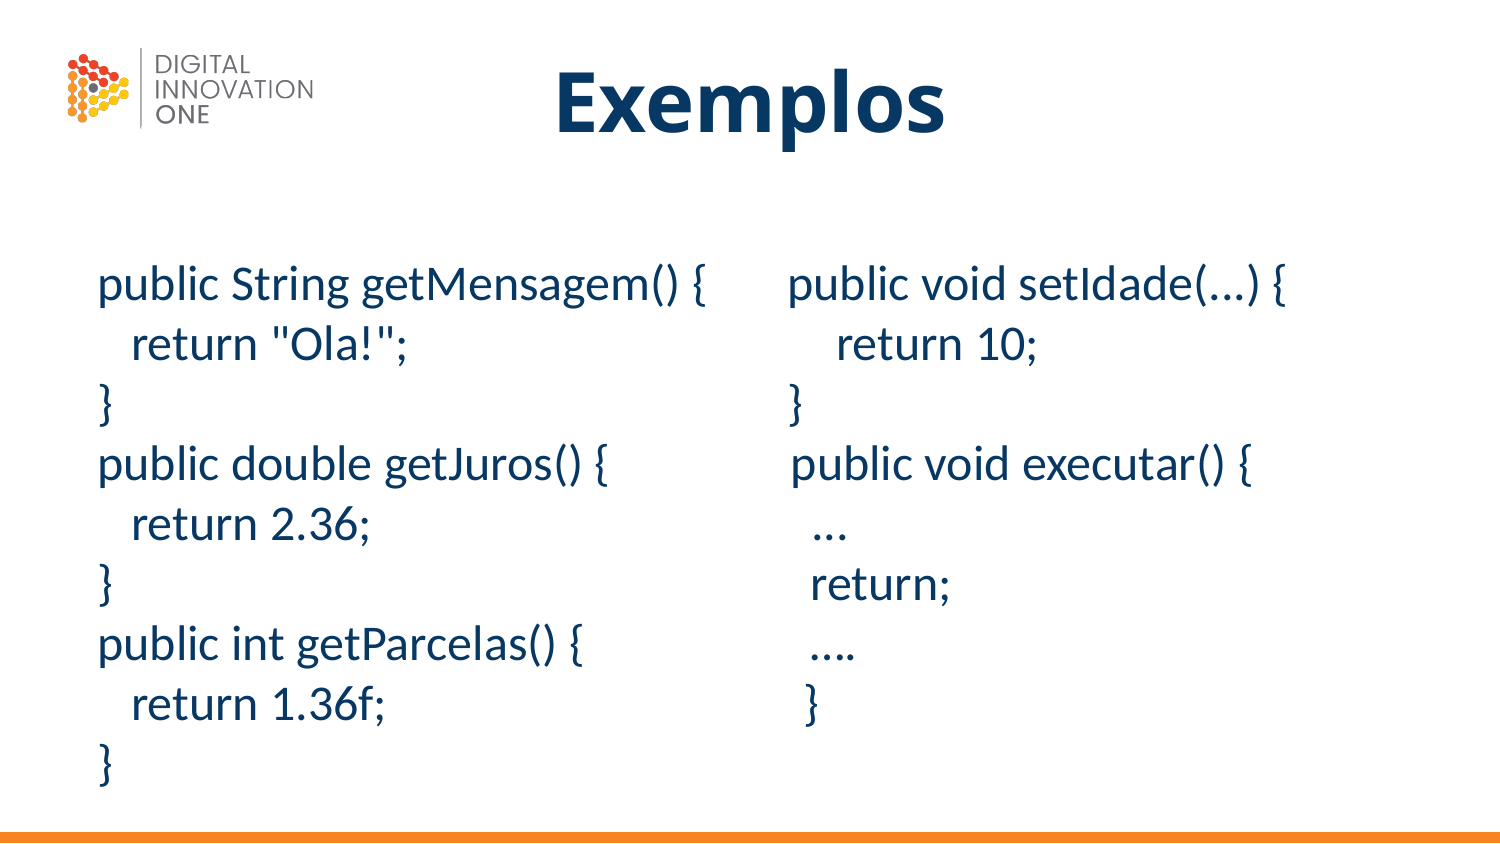

# Exemplos
public String getMensagem() {       public void setIdade(...) {
   return "Ola!";                                      return 10;
}                                                            }
public double getJuros() {                public void executar() {
   return 2.36;                                       ...
}                                                              return;
public int getParcelas() {                    ….
   return 1.36f;                                     }
}